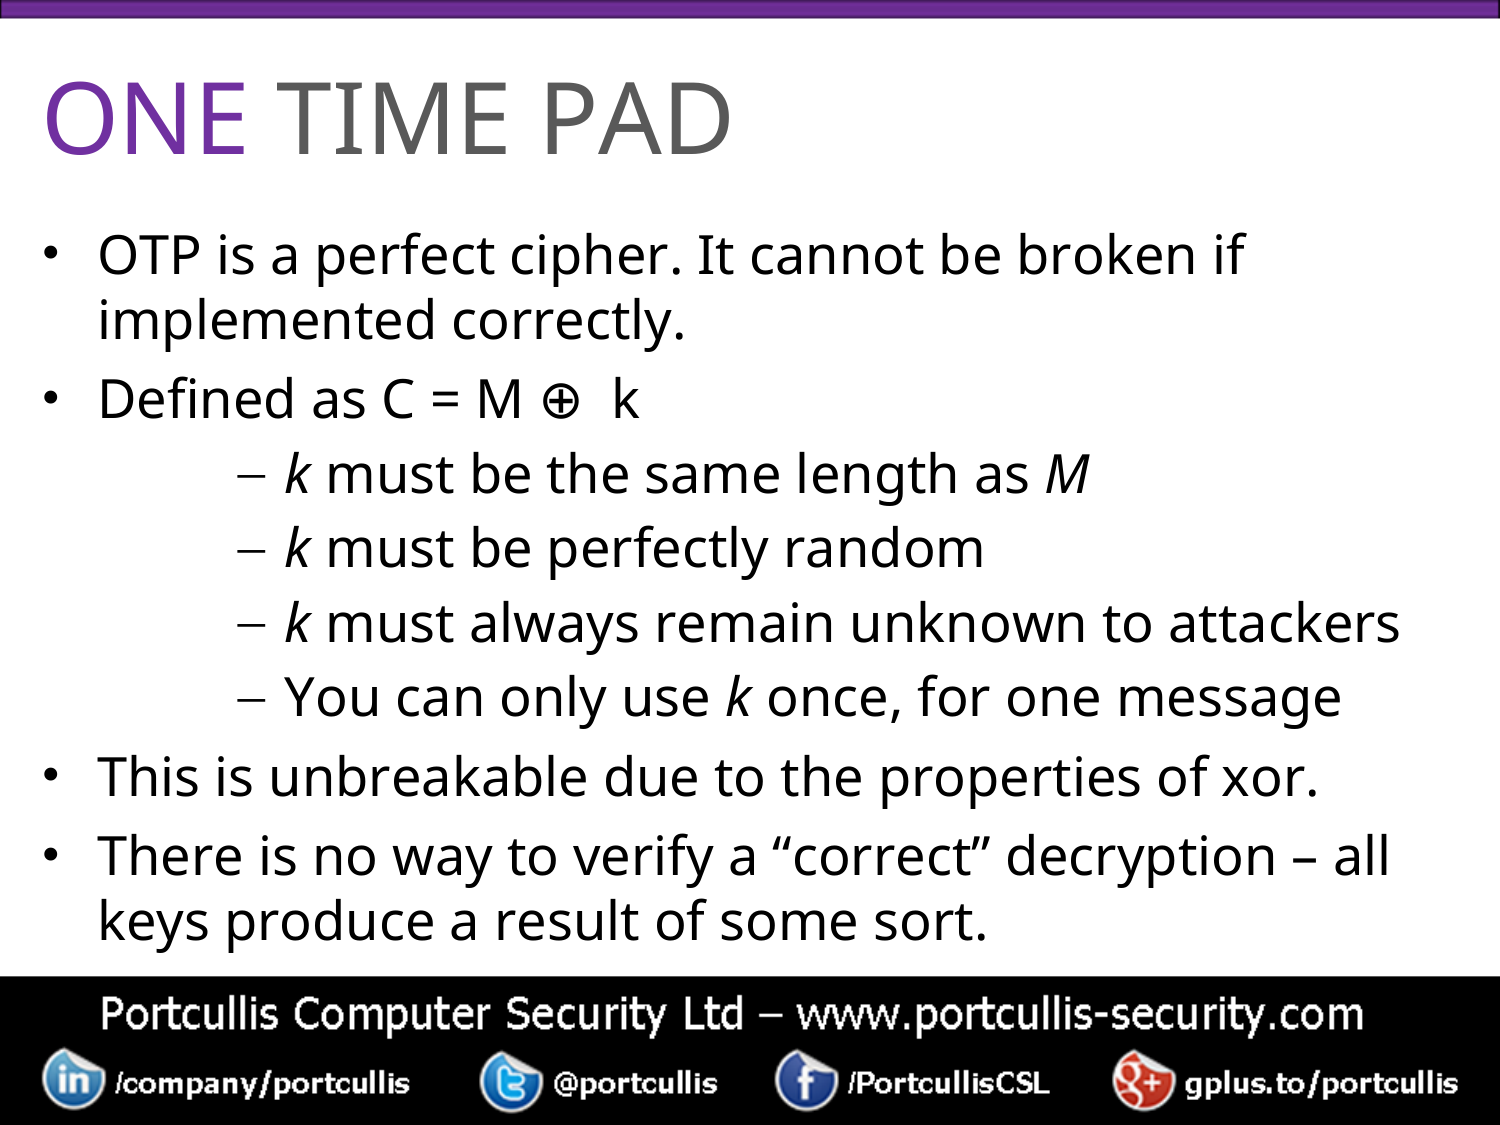

# ONE TIME PAD
OTP is a perfect cipher. It cannot be broken if implemented correctly.
Defined as C = M ⊕ k
k must be the same length as M
k must be perfectly random
k must always remain unknown to attackers
You can only use k once, for one message
This is unbreakable due to the properties of xor.
There is no way to verify a “correct” decryption – all keys produce a result of some sort.